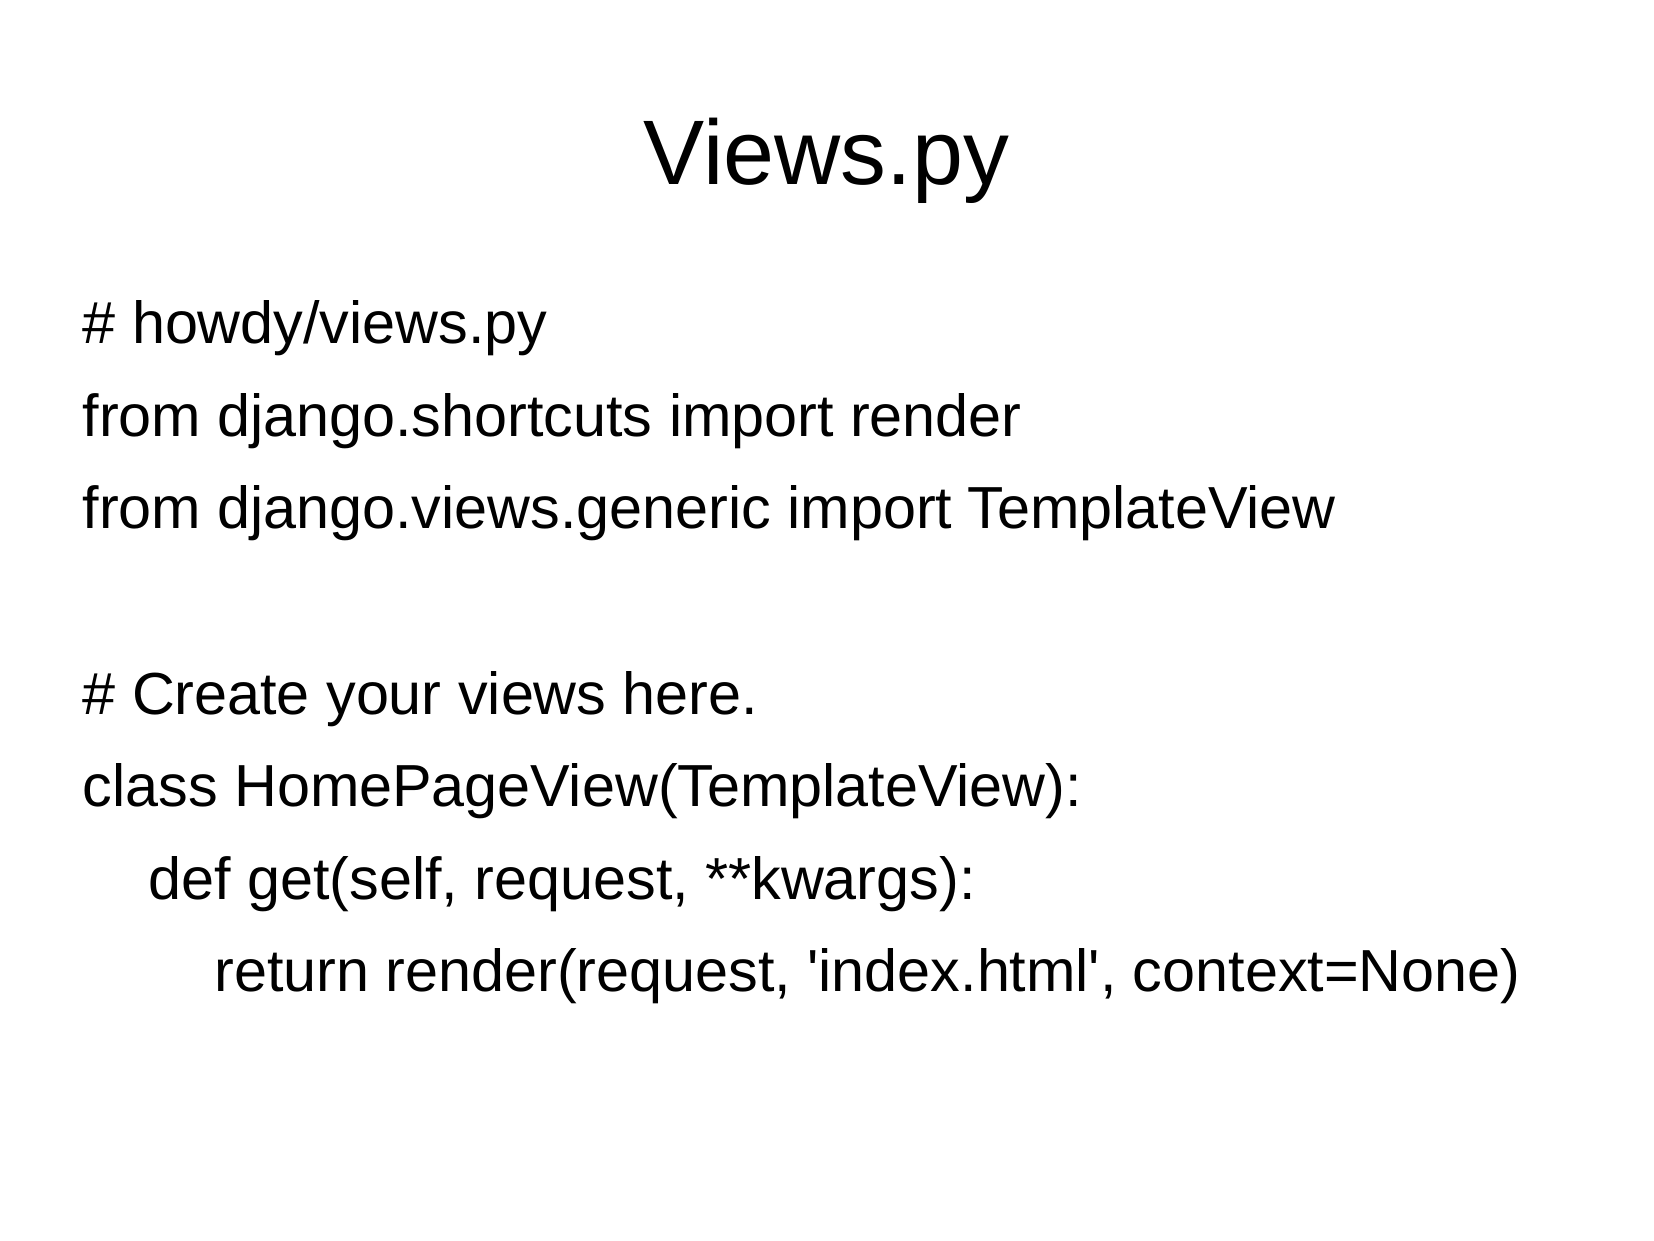

# Views.py
# howdy/views.py
from django.shortcuts import render
from django.views.generic import TemplateView
# Create your views here.
class HomePageView(TemplateView):
 def get(self, request, **kwargs):
 return render(request, 'index.html', context=None)